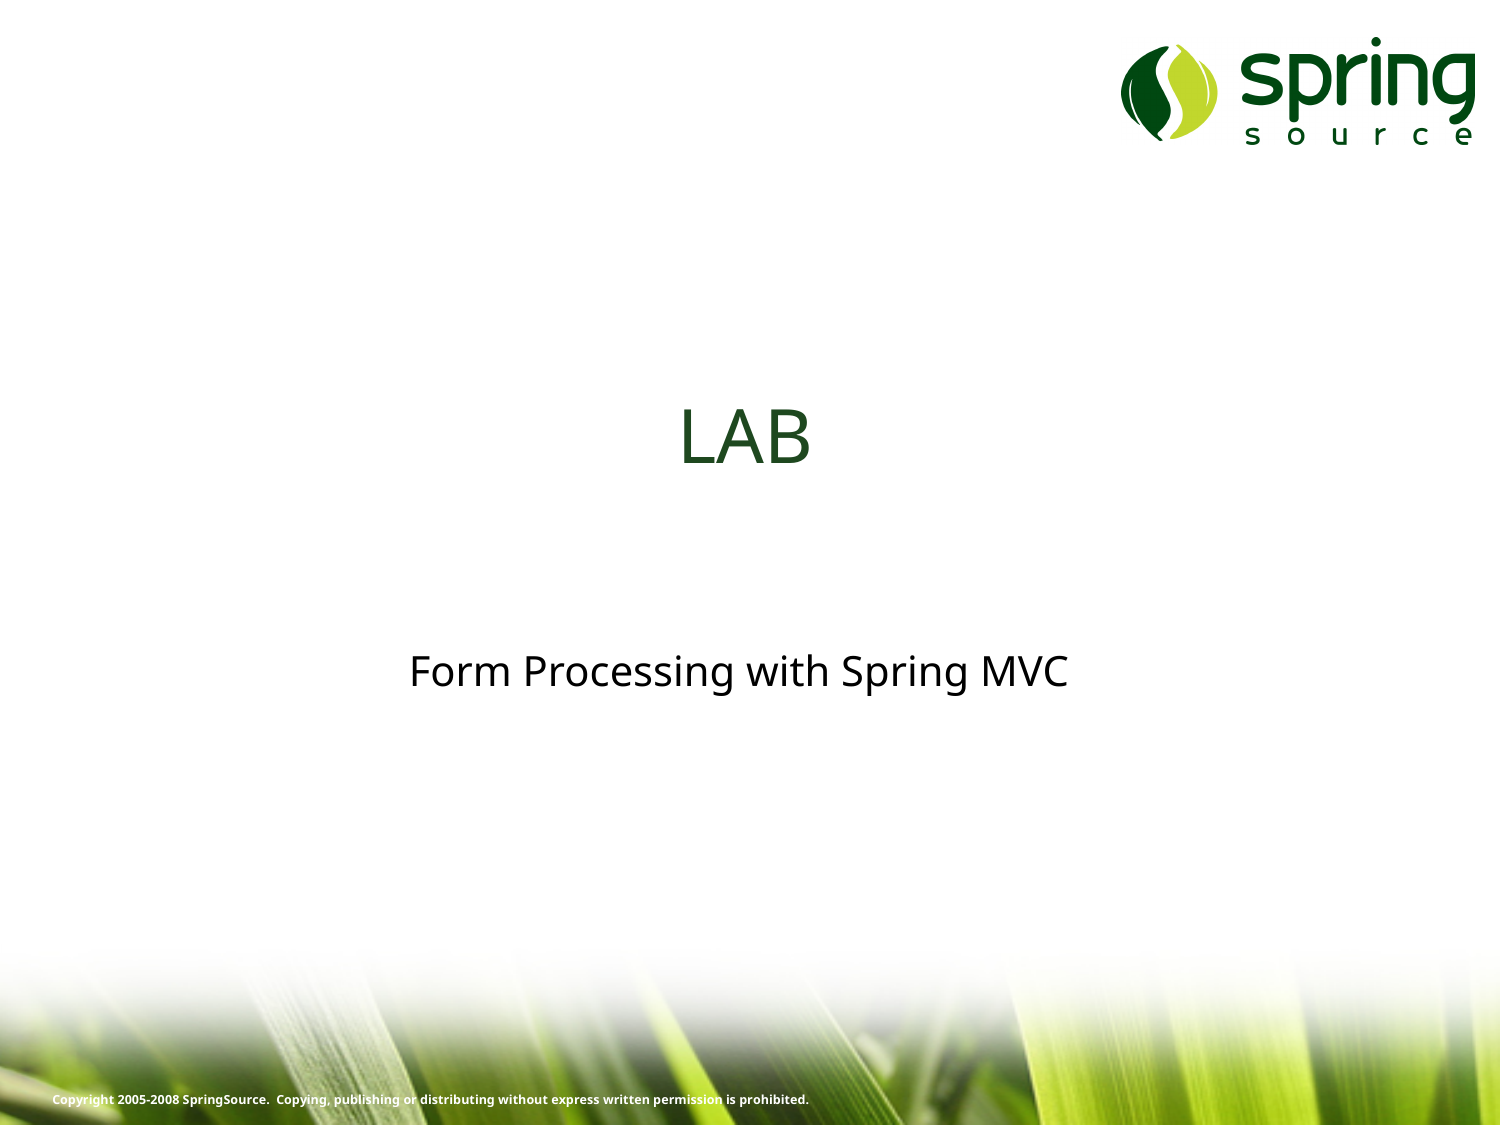

# LAB
Form Processing with Spring MVC